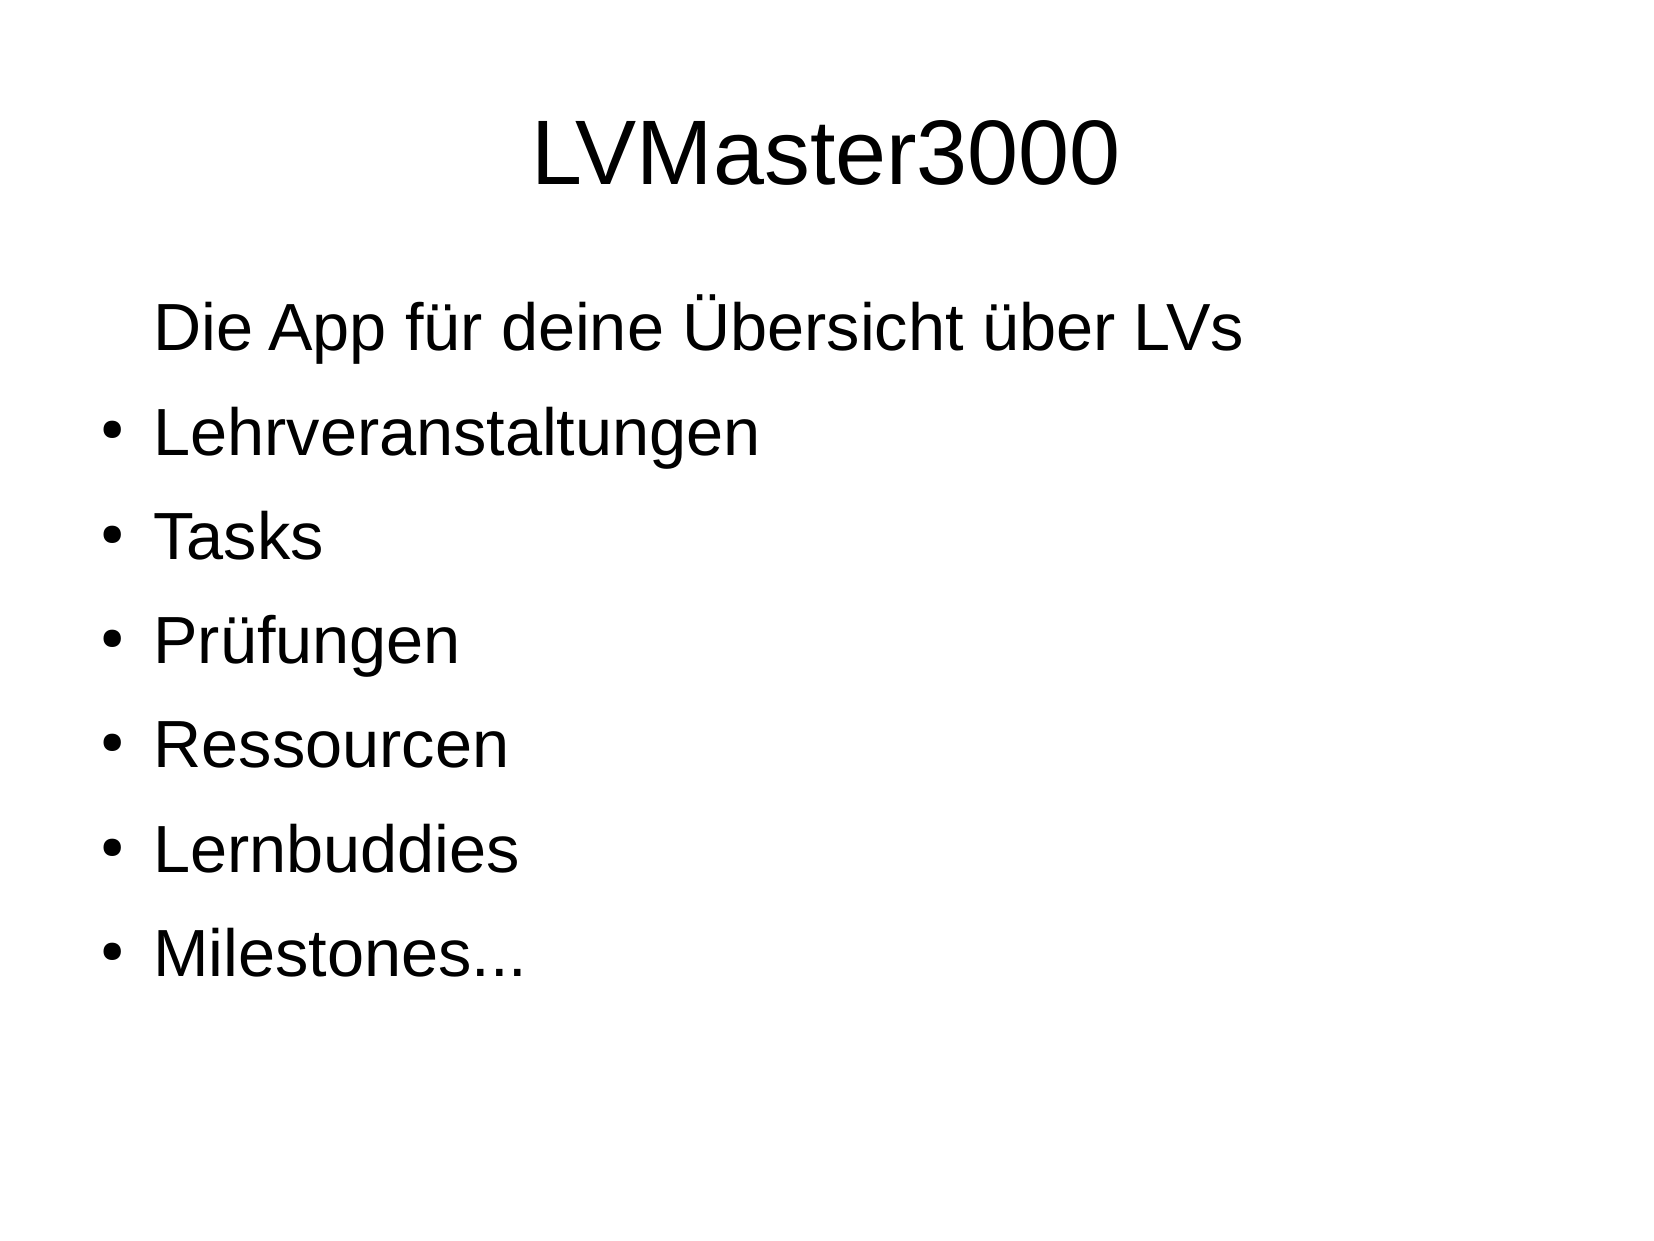

# LVMaster3000
Die App für deine Übersicht über LVs
Lehrveranstaltungen
Tasks
Prüfungen
Ressourcen
Lernbuddies
Milestones...